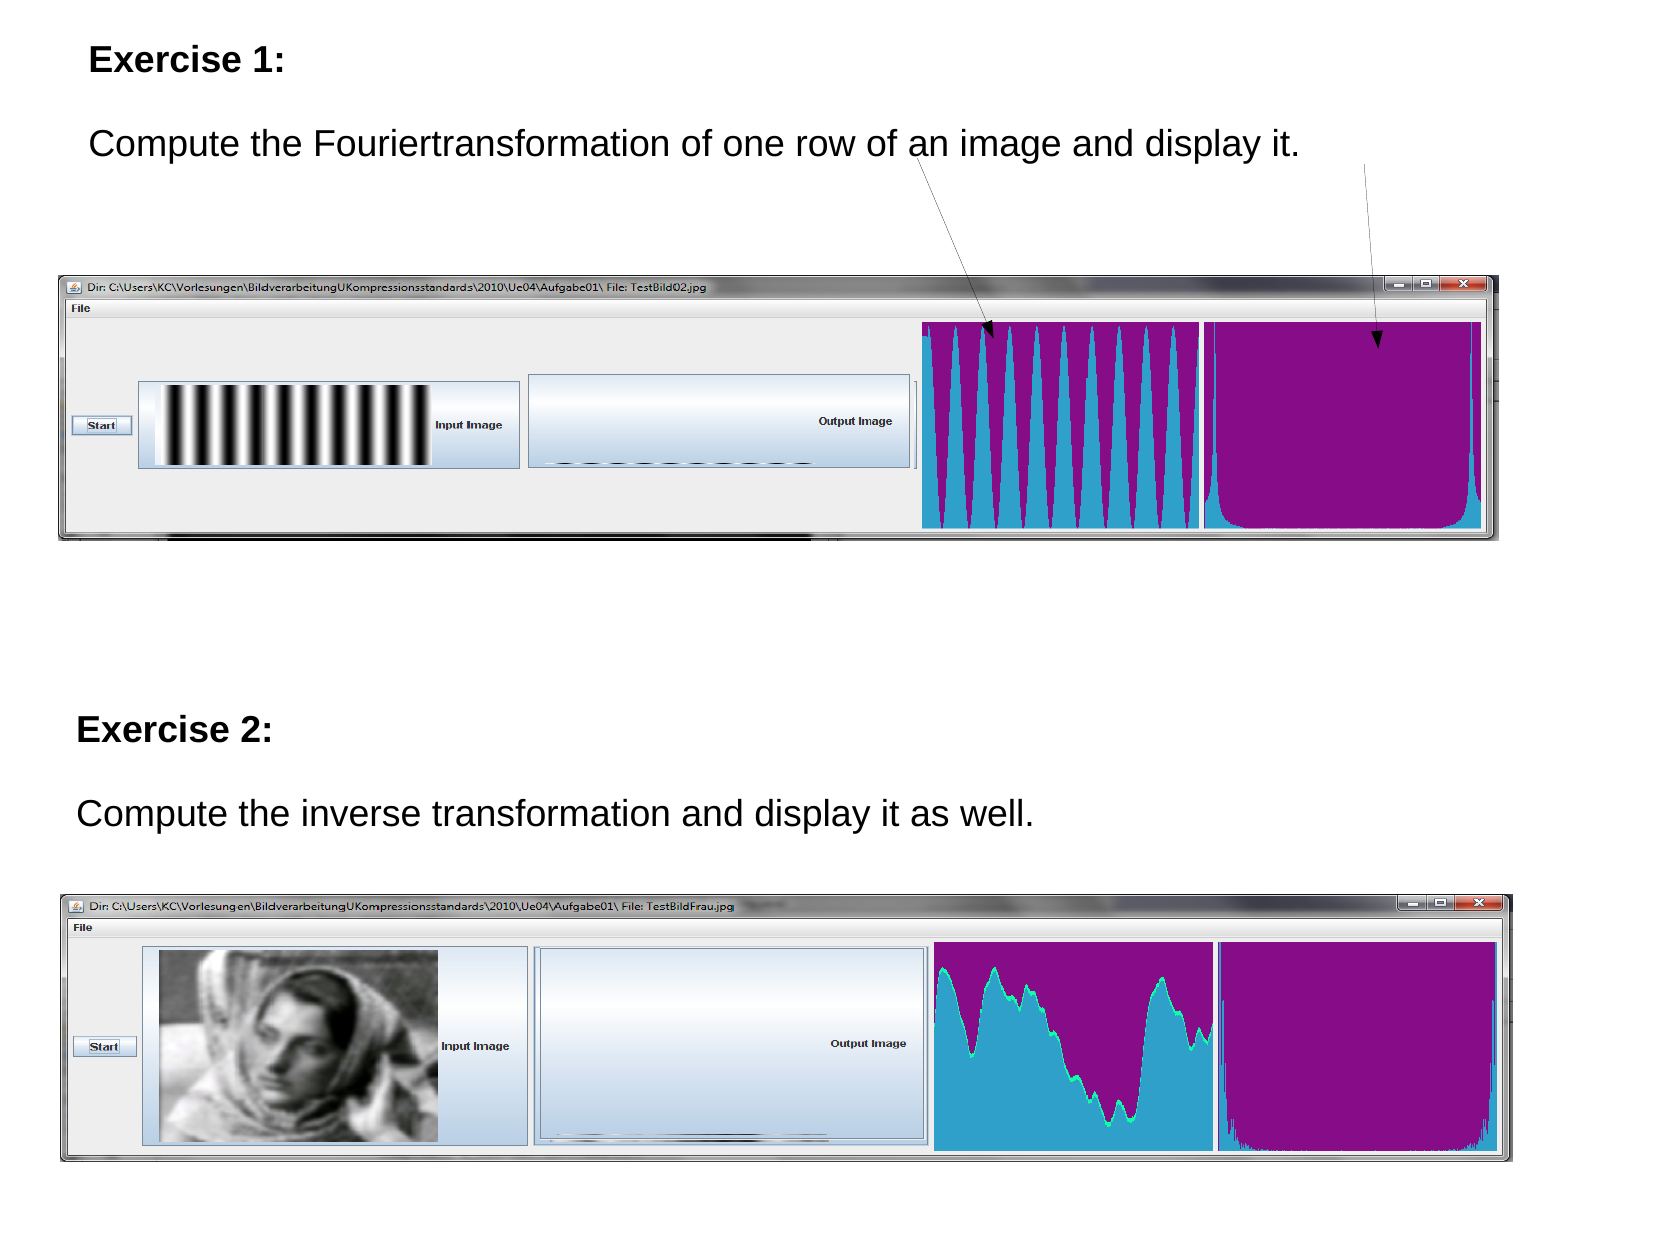

Exercise 1:
Compute the Fouriertransformation of one row of an image and display it.
Exercise 2:
Compute the inverse transformation and display it as well.